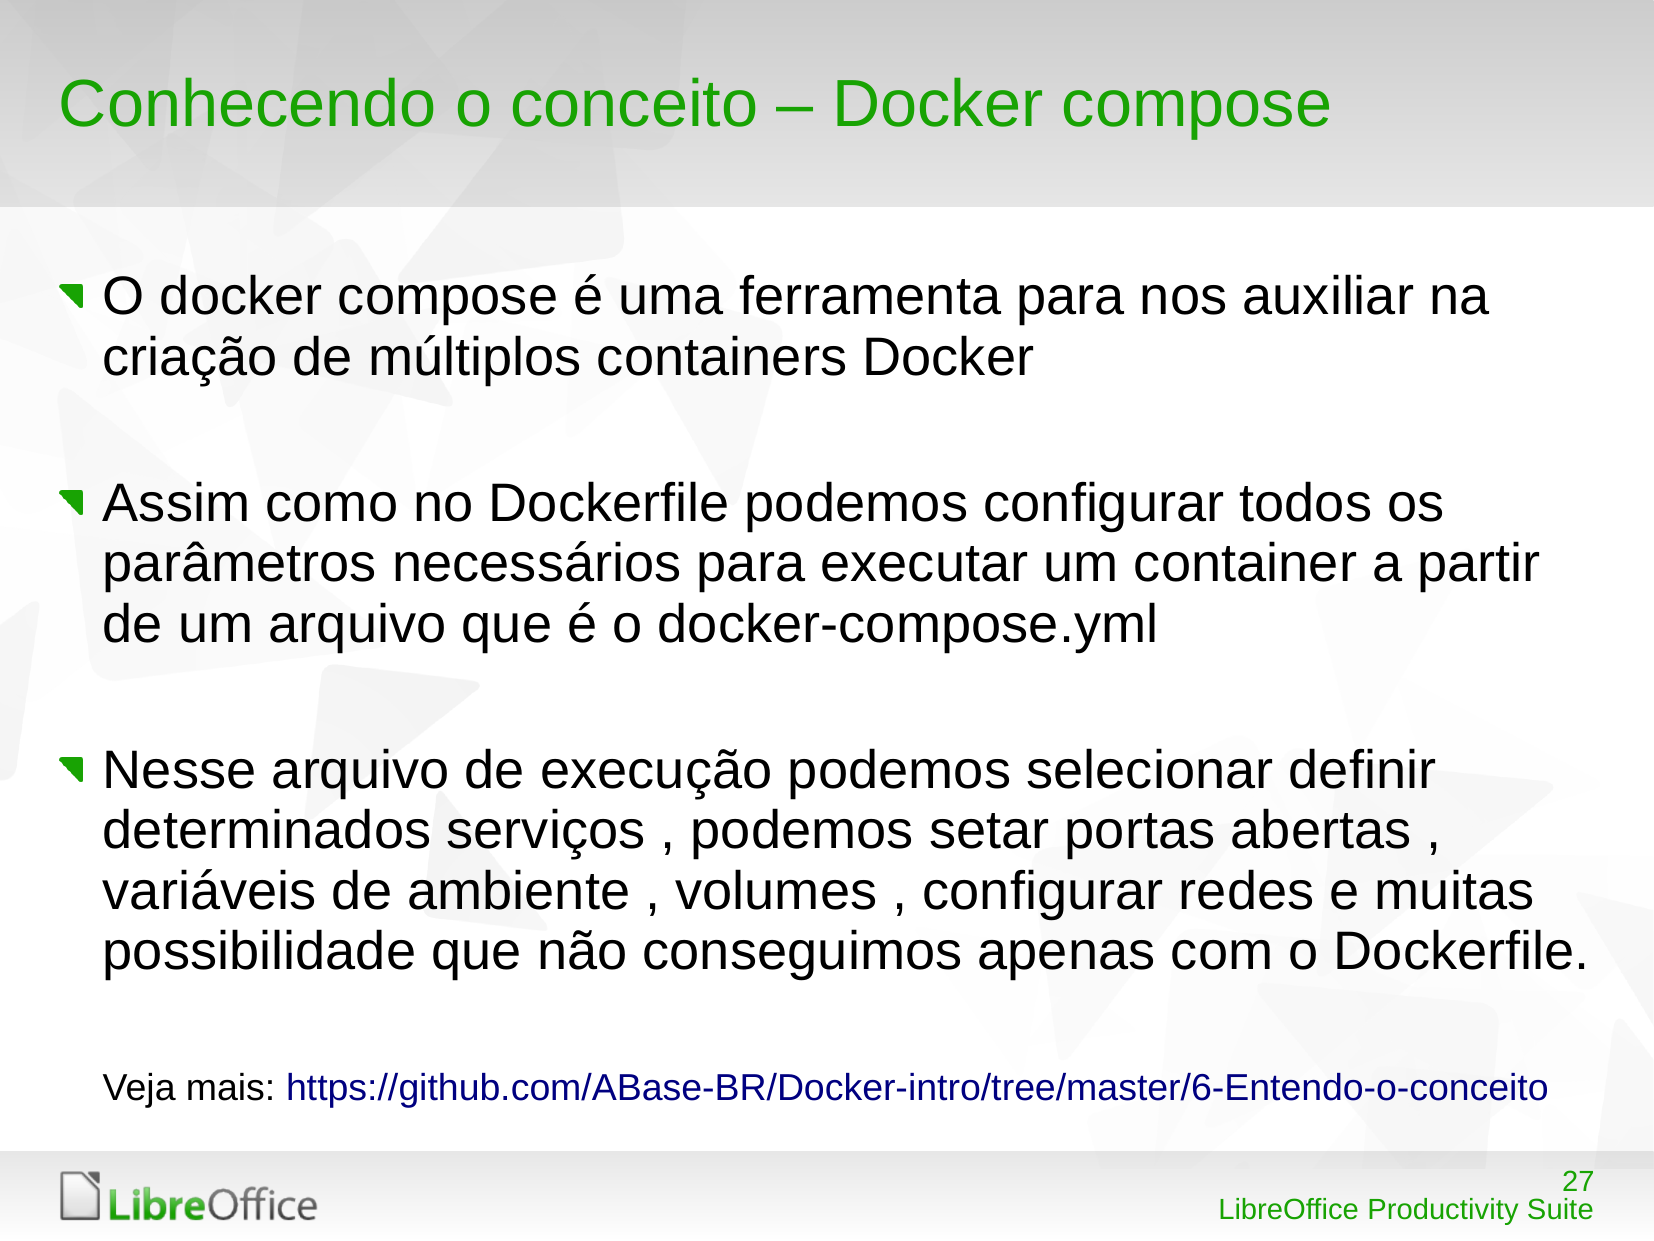

# Conhecendo o conceito – Docker compose
O docker compose é uma ferramenta para nos auxiliar na criação de múltiplos containers Docker
Assim como no Dockerfile podemos configurar todos os parâmetros necessários para executar um container a partir de um arquivo que é o docker-compose.yml
Nesse arquivo de execução podemos selecionar definir determinados serviços , podemos setar portas abertas , variáveis de ambiente , volumes , configurar redes e muitas possibilidade que não conseguimos apenas com o Dockerfile.
Veja mais: https://github.com/ABase-BR/Docker-intro/tree/master/6-Entendo-o-conceito
27
LibreOffice Productivity Suite